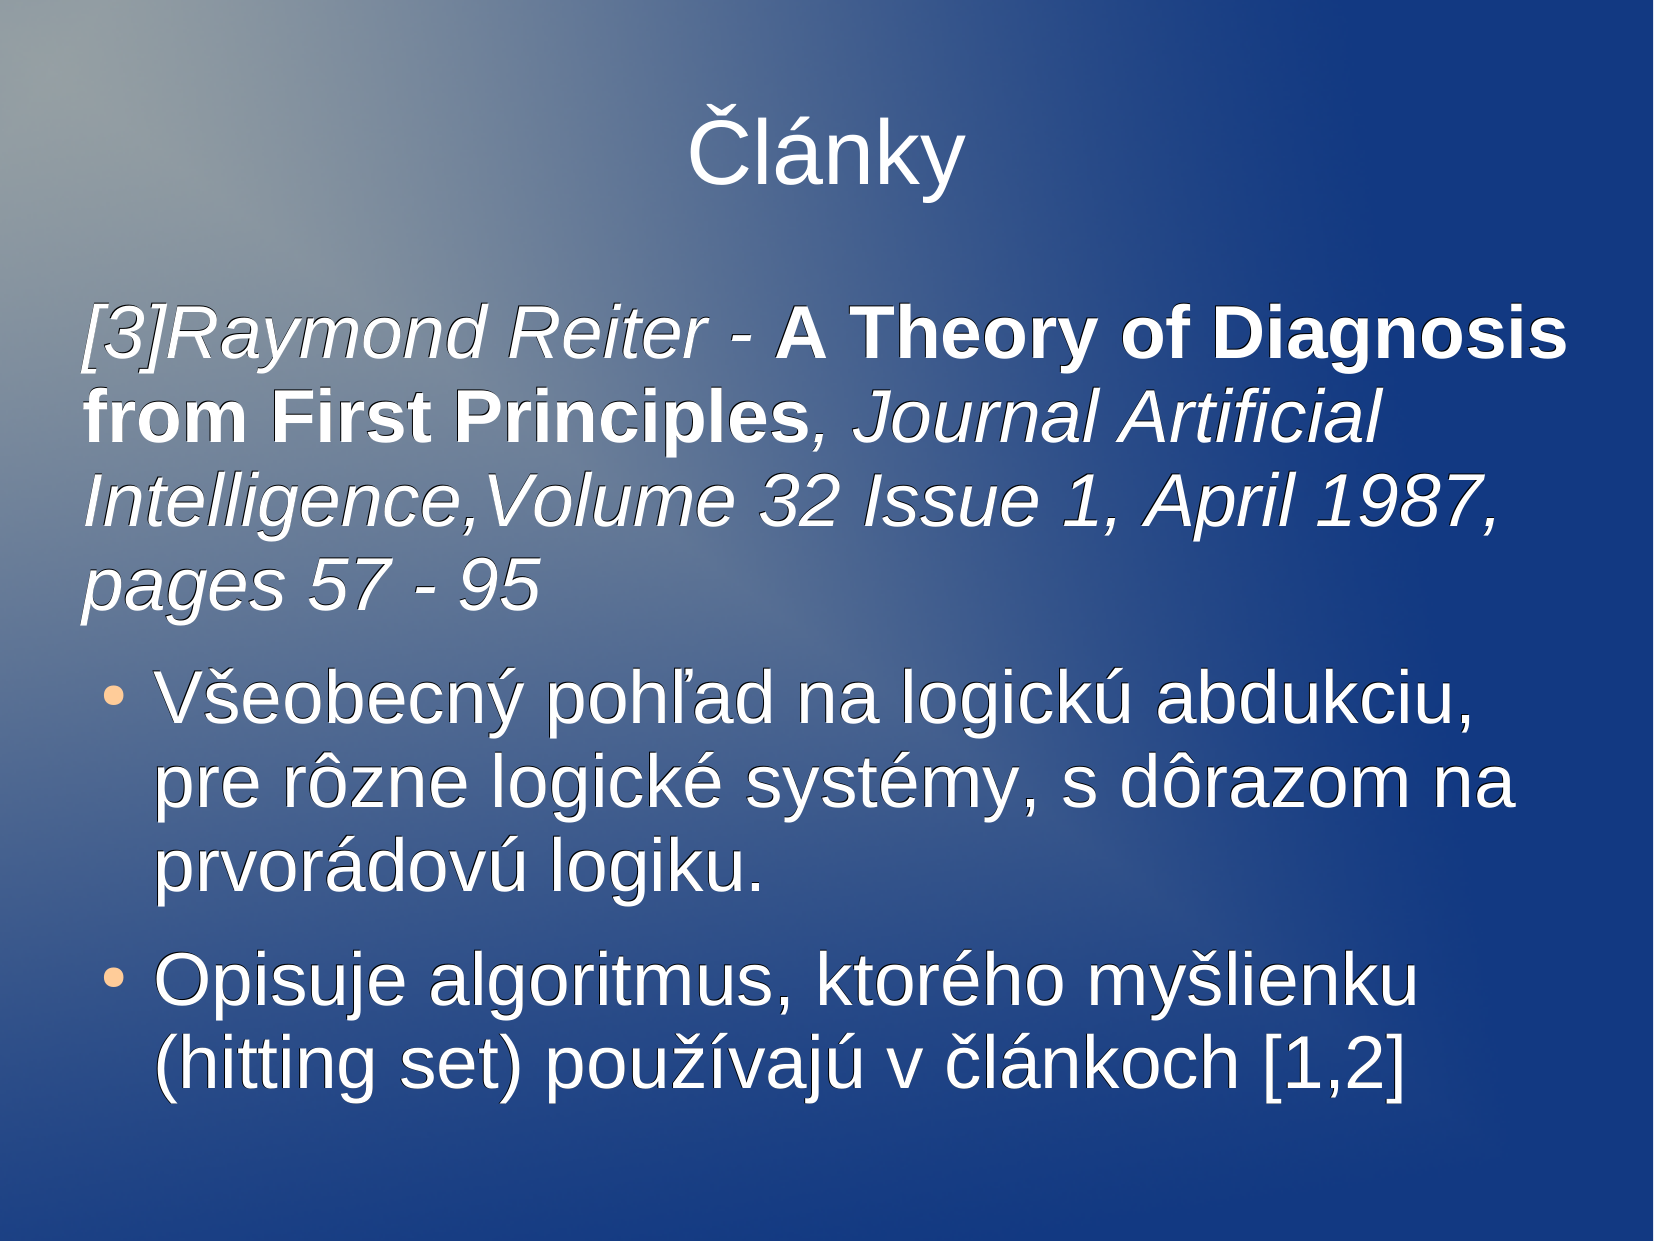

# Články
[3]Raymond Reiter - A Theory of Diagnosis from First Principles, Journal Artificial Intelligence,Volume 32 Issue 1, April 1987, pages 57 - 95
Všeobecný pohľad na logickú abdukciu, pre rôzne logické systémy, s dôrazom na prvorádovú logiku.
Opisuje algoritmus, ktorého myšlienku (hitting set) používajú v článkoch [1,2]